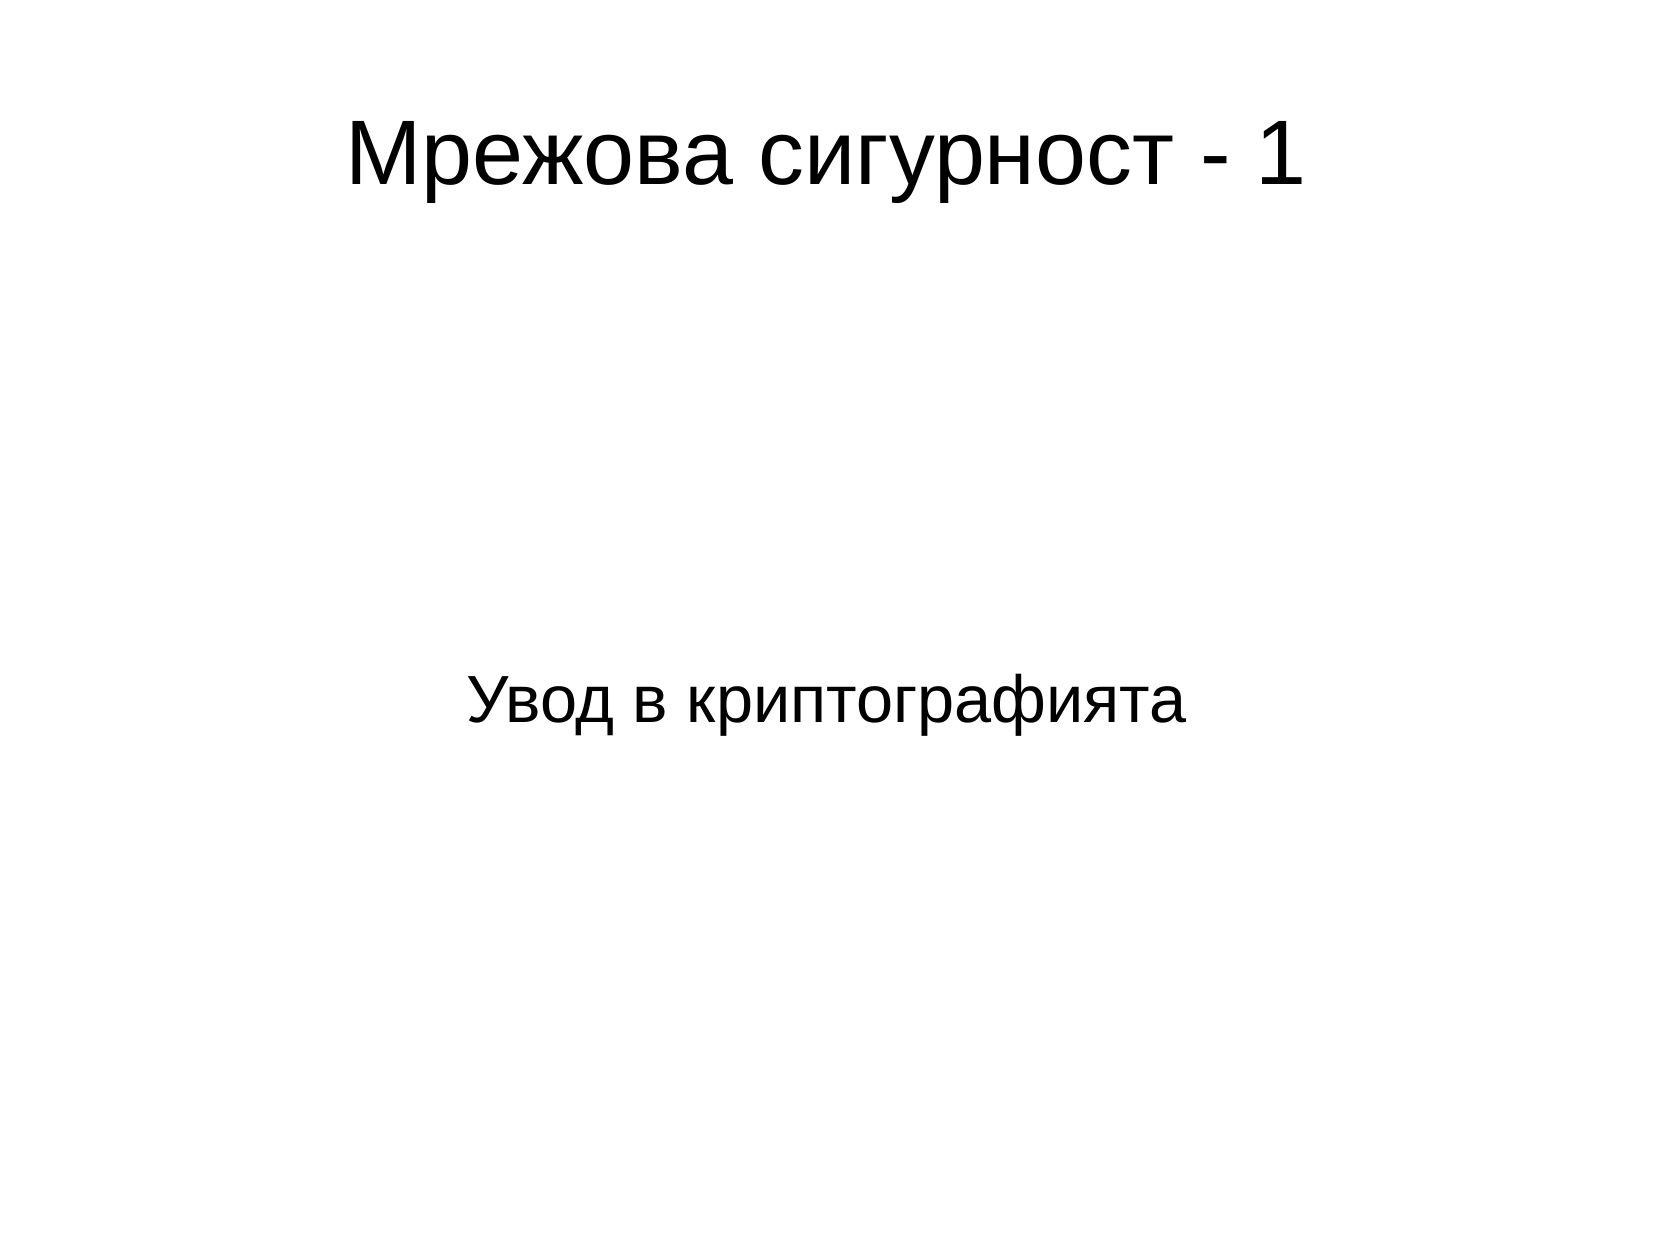

# Мрежова сигурност - 1
Увод в криптографията